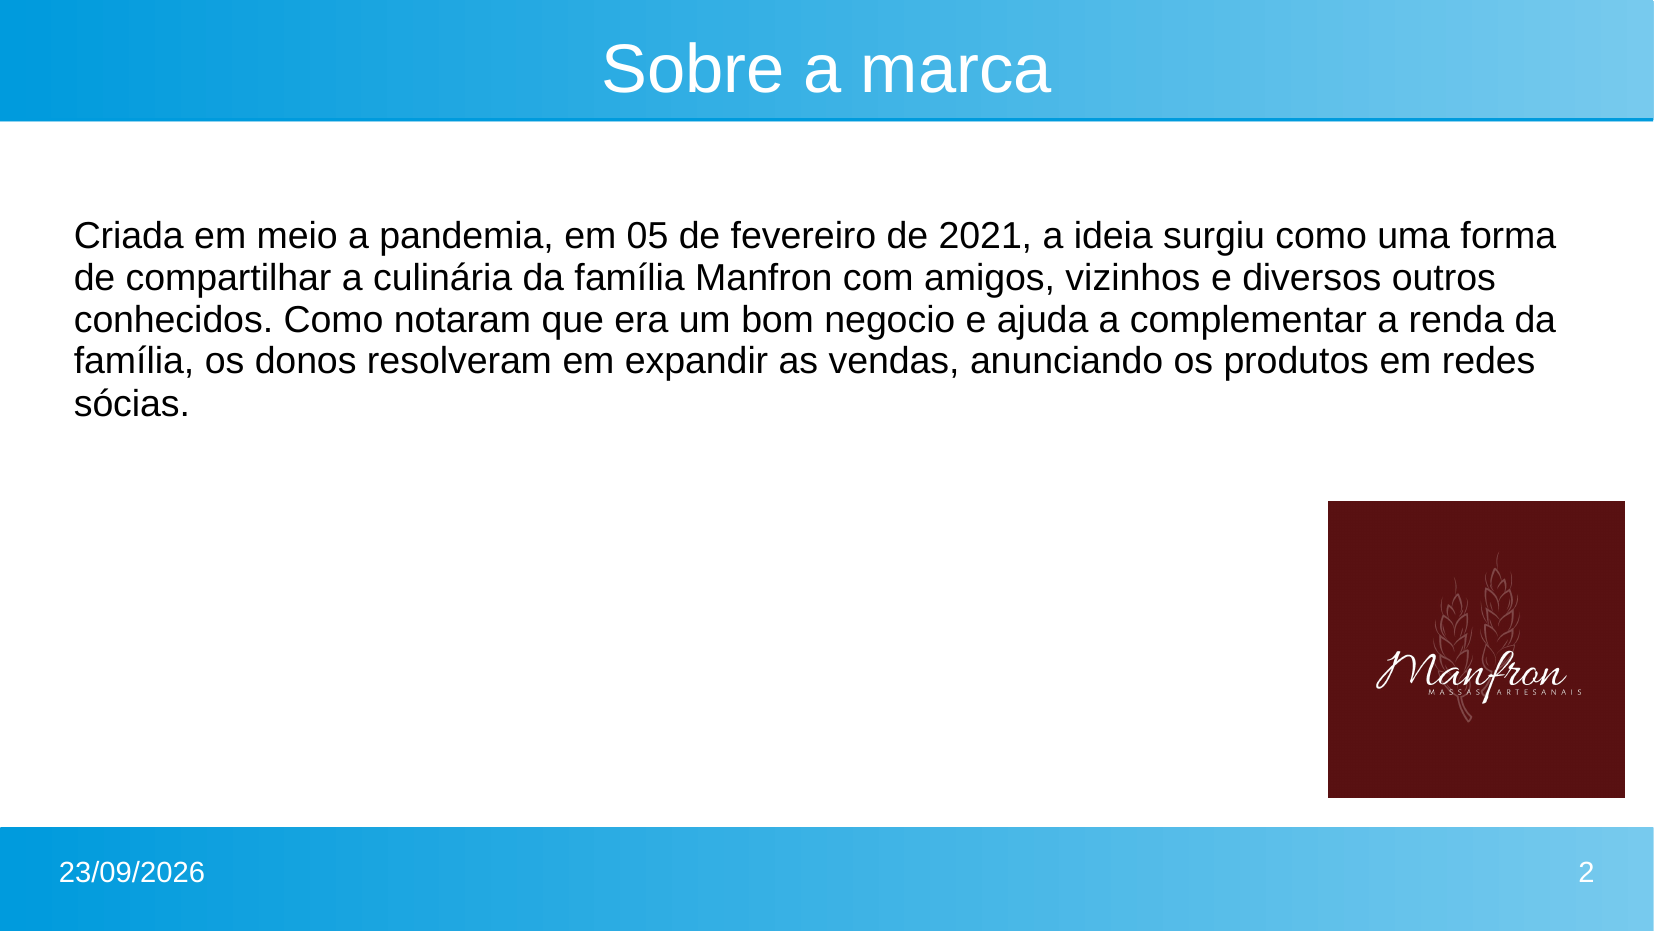

# Sobre a marca
Criada em meio a pandemia, em 05 de fevereiro de 2021, a ideia surgiu como uma forma de compartilhar a culinária da família Manfron com amigos, vizinhos e diversos outros conhecidos. Como notaram que era um bom negocio e ajuda a complementar a renda da família, os donos resolveram em expandir as vendas, anunciando os produtos em redes sócias.
2